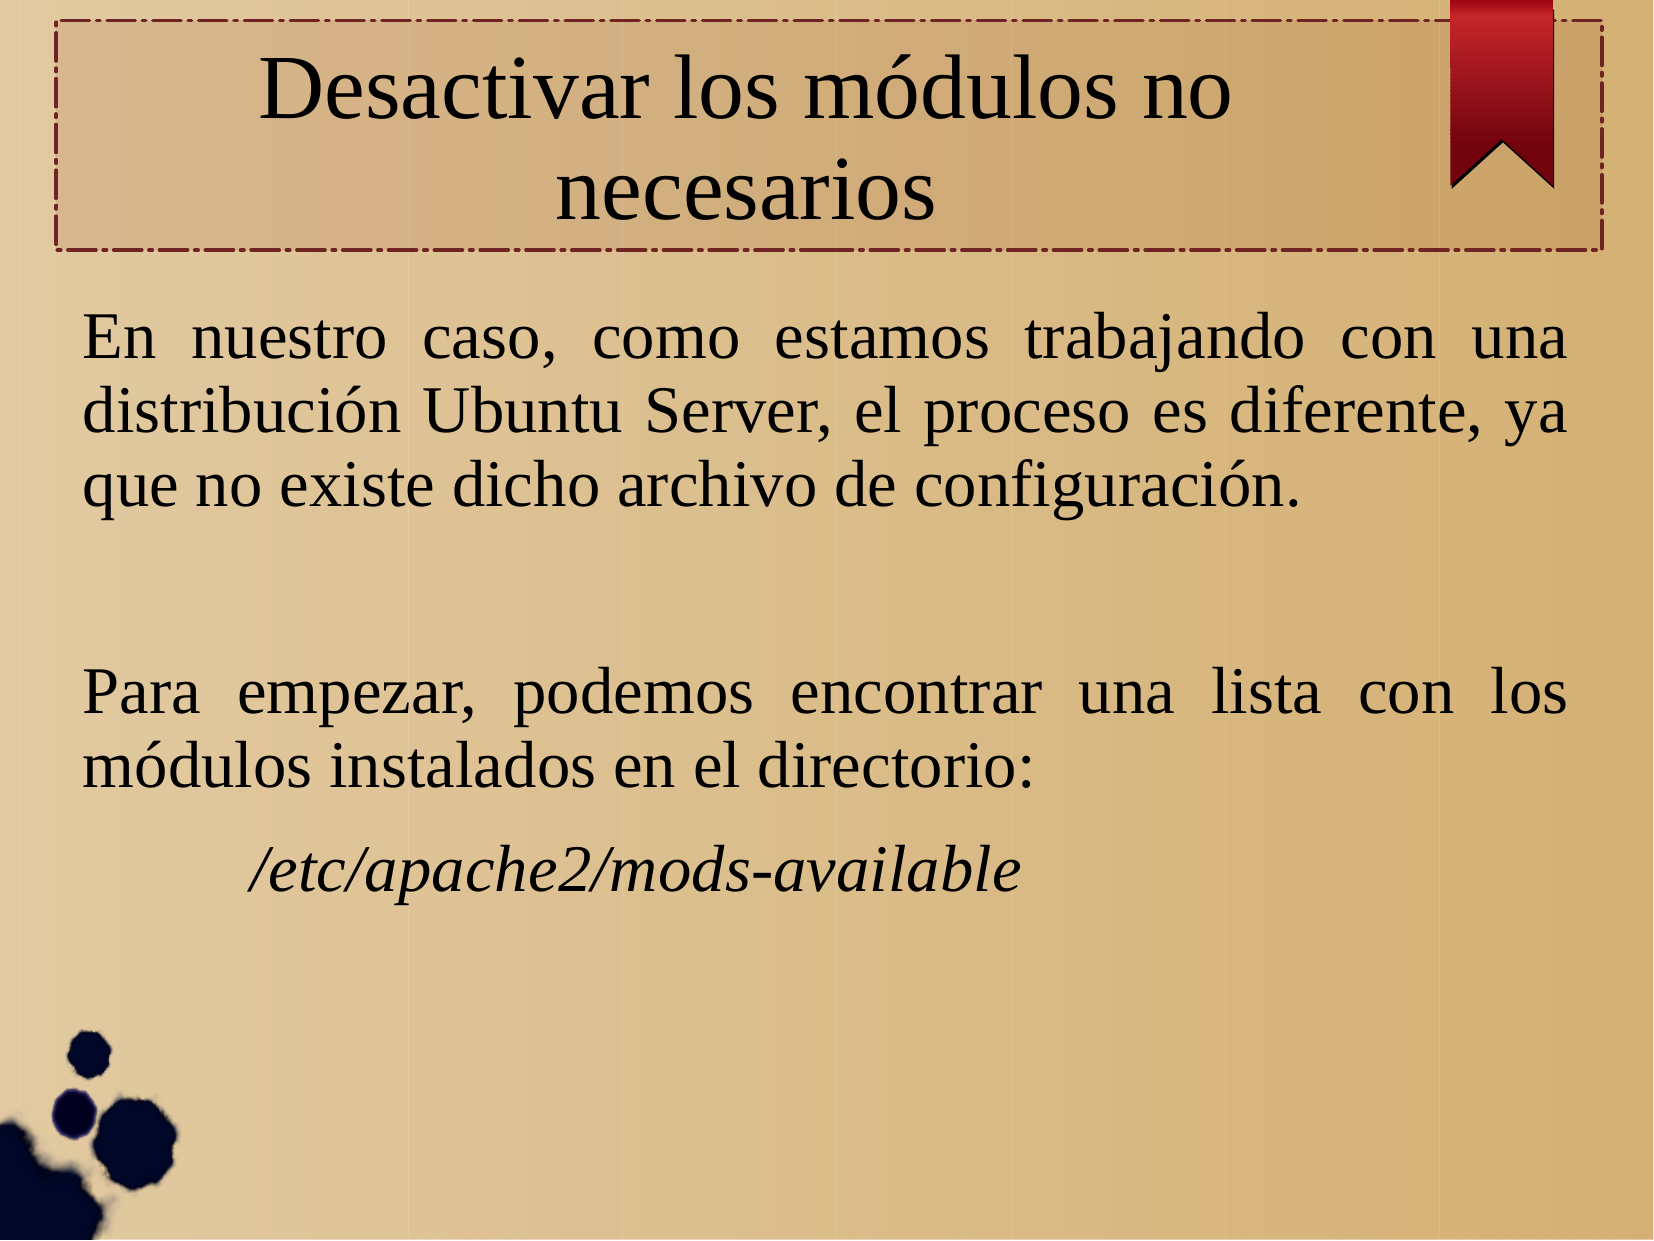

# Desactivar los módulos no necesarios
En nuestro caso, como estamos trabajando con una distribución Ubuntu Server, el proceso es diferente, ya que no existe dicho archivo de configuración.
Para empezar, podemos encontrar una lista con los módulos instalados en el directorio:
 /etc/apache2/mods-available